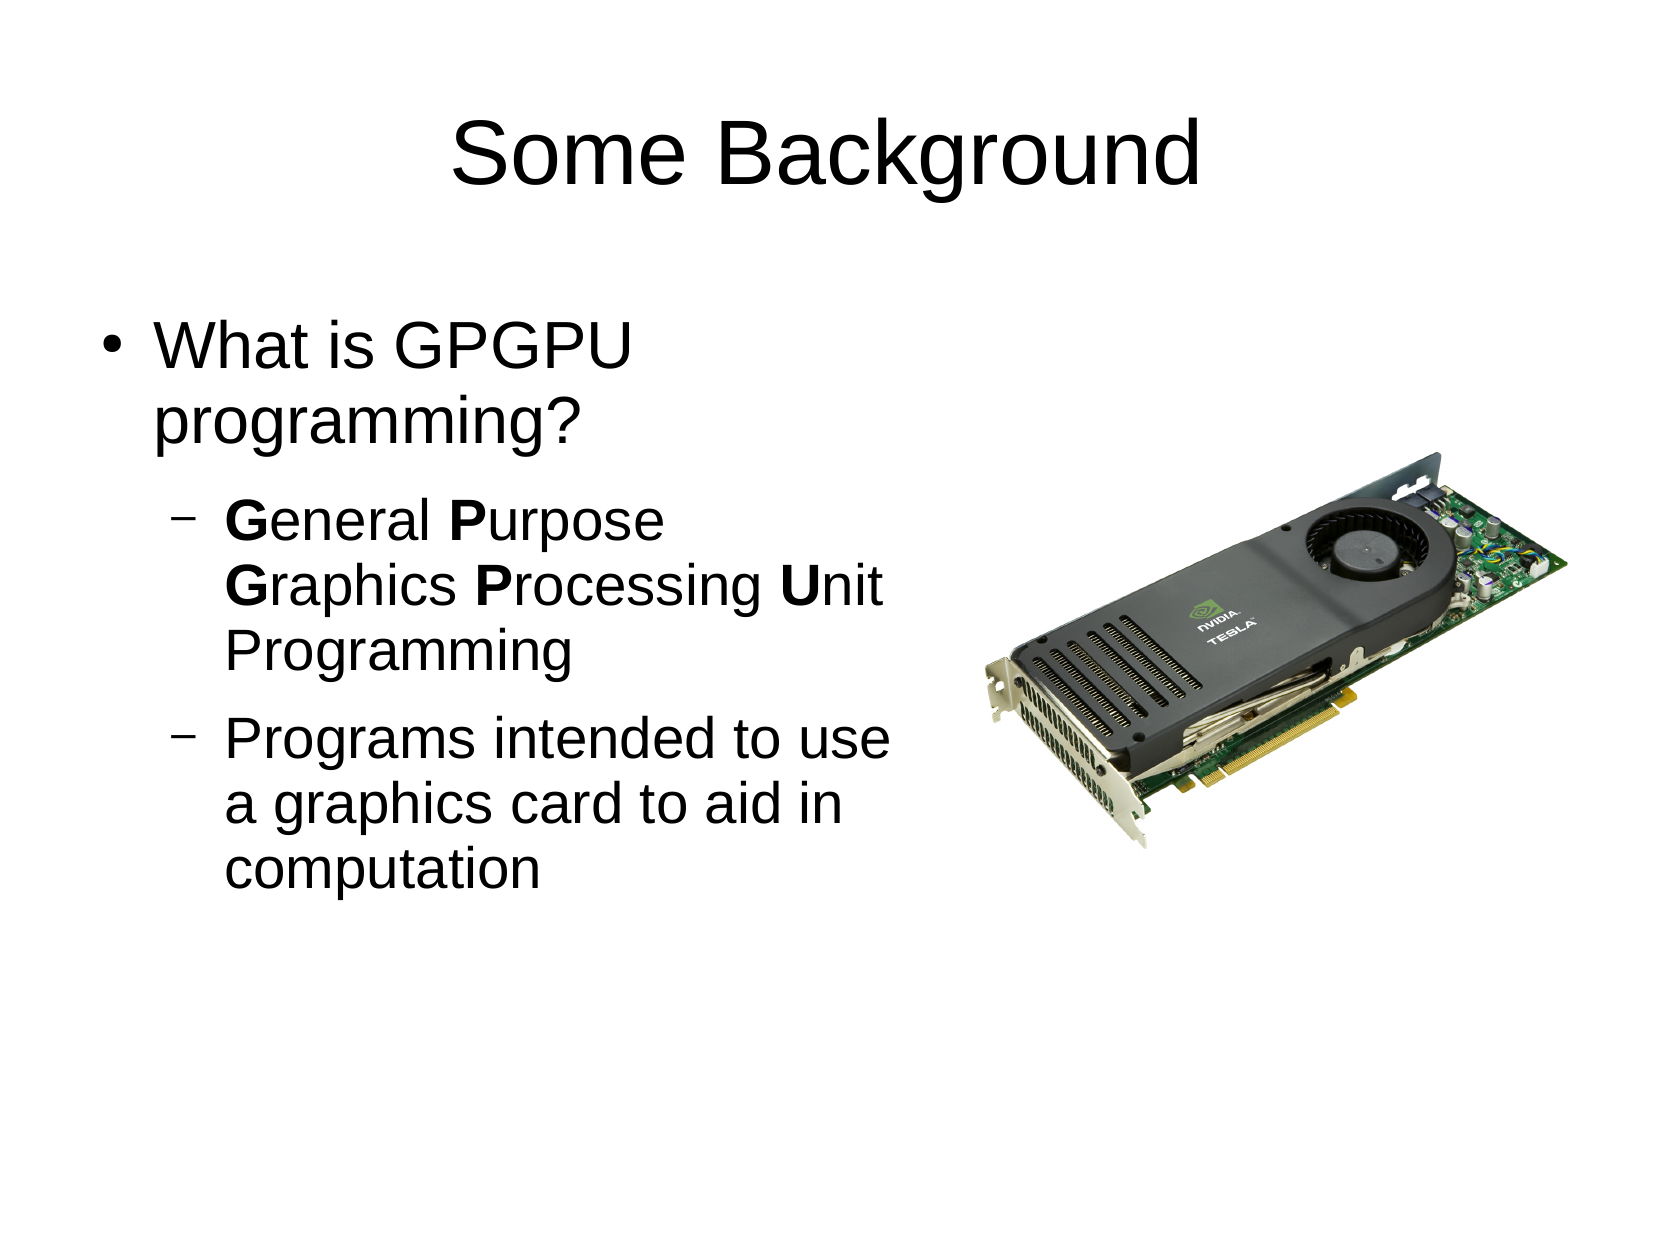

# Some Background
What is GPGPU programming?
General Purpose
Graphics Processing Unit Programming
Programs intended to use a graphics card to aid in computation